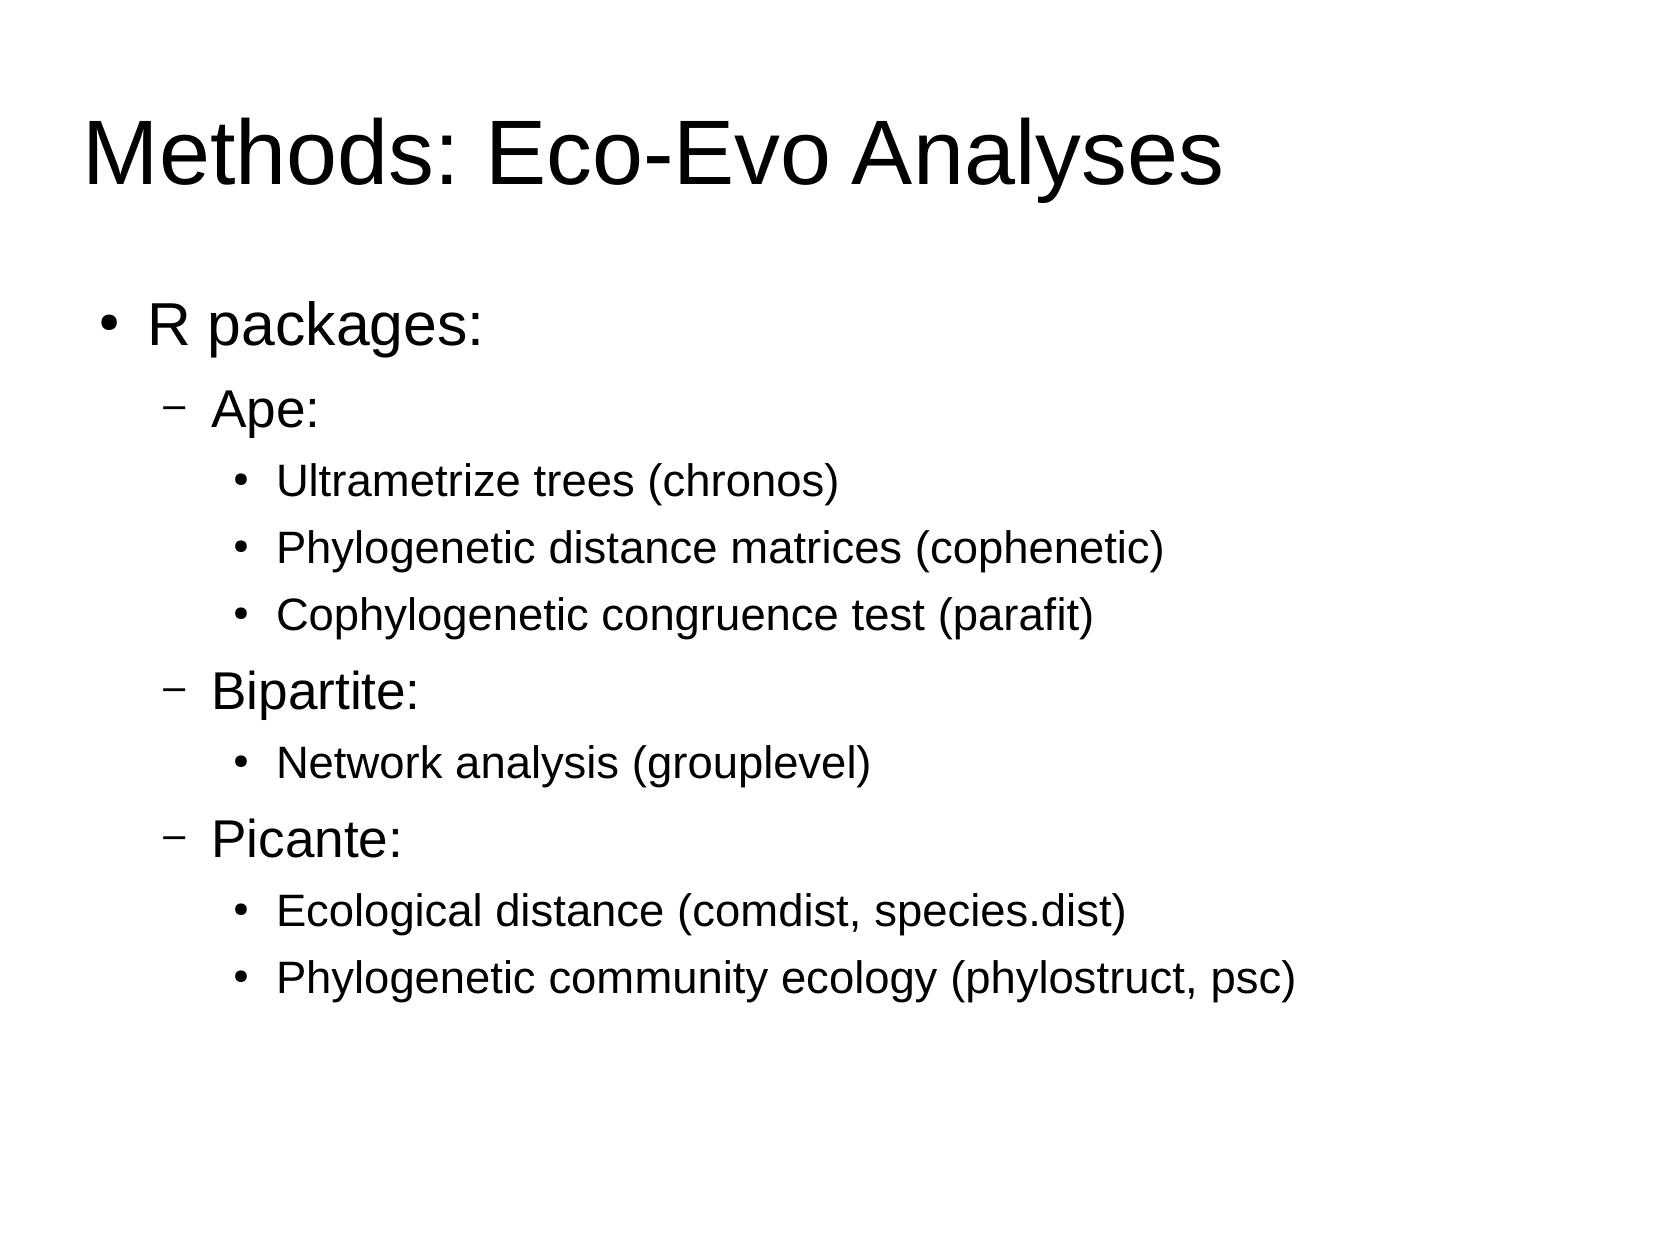

# Methods: Eco-Evo Analyses
R packages:
Ape:
Ultrametrize trees (chronos)
Phylogenetic distance matrices (cophenetic)
Cophylogenetic congruence test (parafit)
Bipartite:
Network analysis (grouplevel)
Picante:
Ecological distance (comdist, species.dist)
Phylogenetic community ecology (phylostruct, psc)